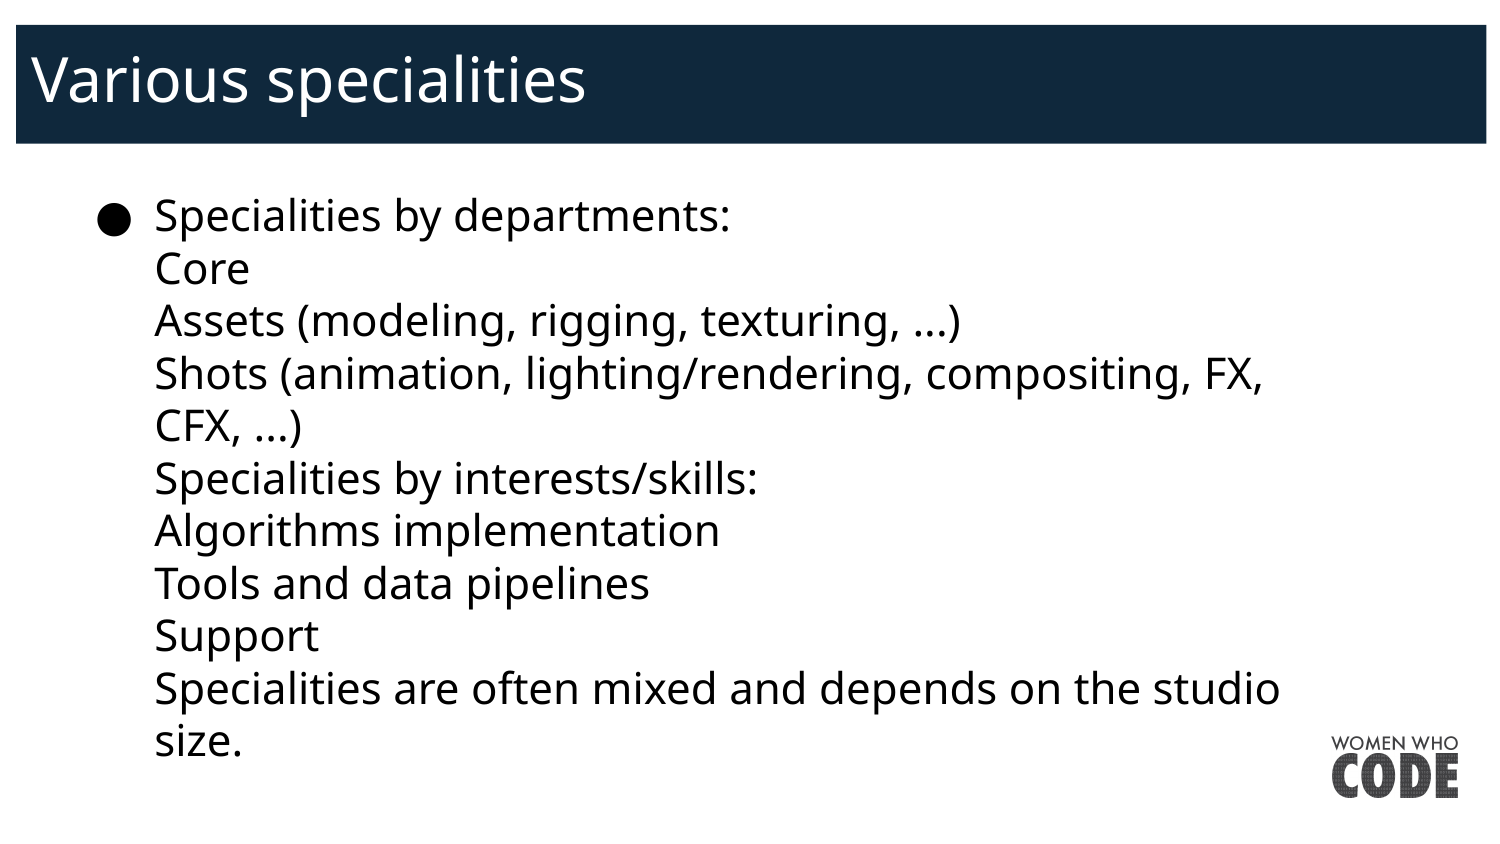

Various specialities
# Specialities by departments: Core Assets (modeling, rigging, texturing, ...) Shots (animation, lighting/rendering, compositing, FX, CFX, ...) Specialities by interests/skills: Algorithms implementation Tools and data pipelines Support Specialities are often mixed and depends on the studio size.